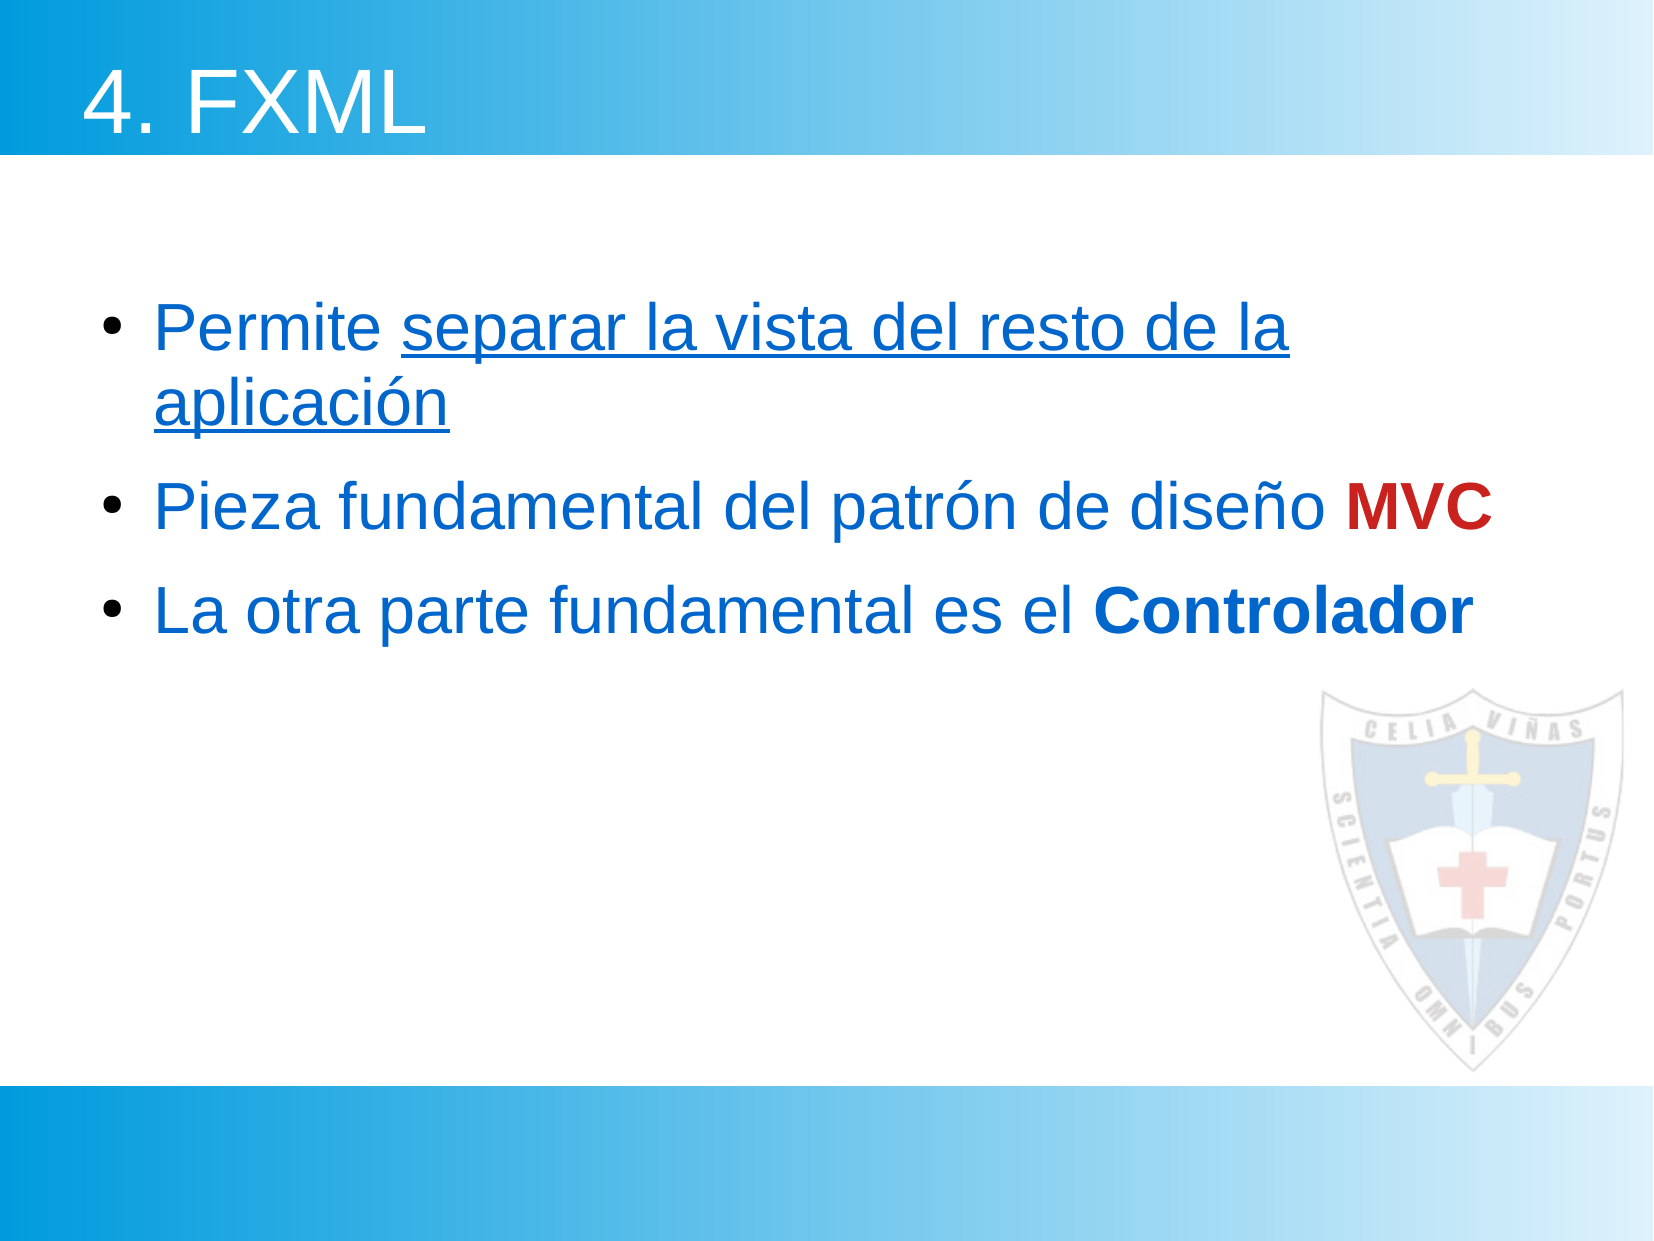

# 4. FXML
Permite separar la vista del resto de la aplicación
Pieza fundamental del patrón de diseño MVC
La otra parte fundamental es el Controlador